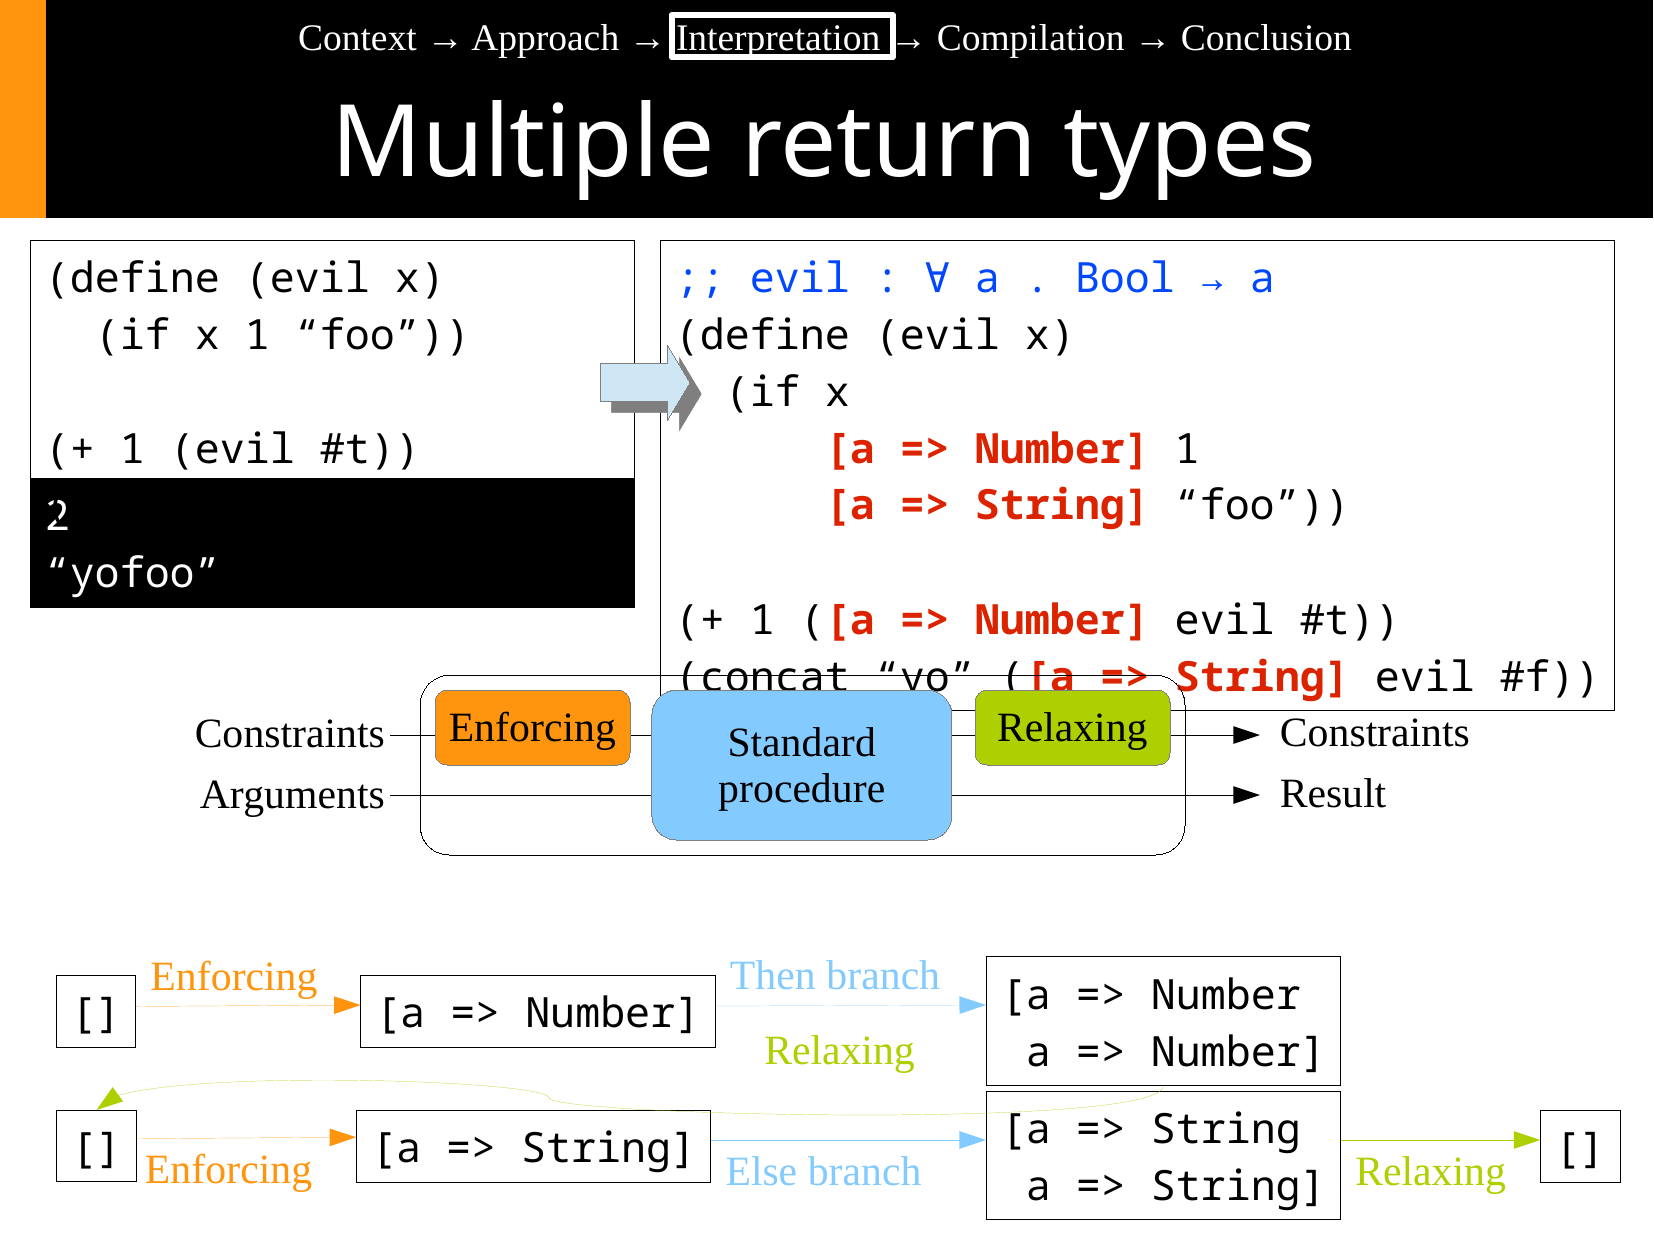

# Multiple return types
(define (evil x)
 (if x 1 “foo”))
(+ 1 (evil #t))
(concat “yo” (evil #f))
;; evil : ∀ a . Bool → a
(define (evil x)
 (if x
 [a => Number] 1
 [a => String] “foo”))
(+ 1 ([a => Number] evil #t))
(concat “yo” ([a => String] evil #f))
2
“yofoo”
Enforcing
Standard
procedure
Relaxing
Constraints
Constraints
Result
Arguments
Then branch
Enforcing
[a => Number
 a => Number]
[]
[a => Number]
Relaxing
[a => String
 a => String]
[]
[a => String]
[]
8
Enforcing
Else branch
Relaxing